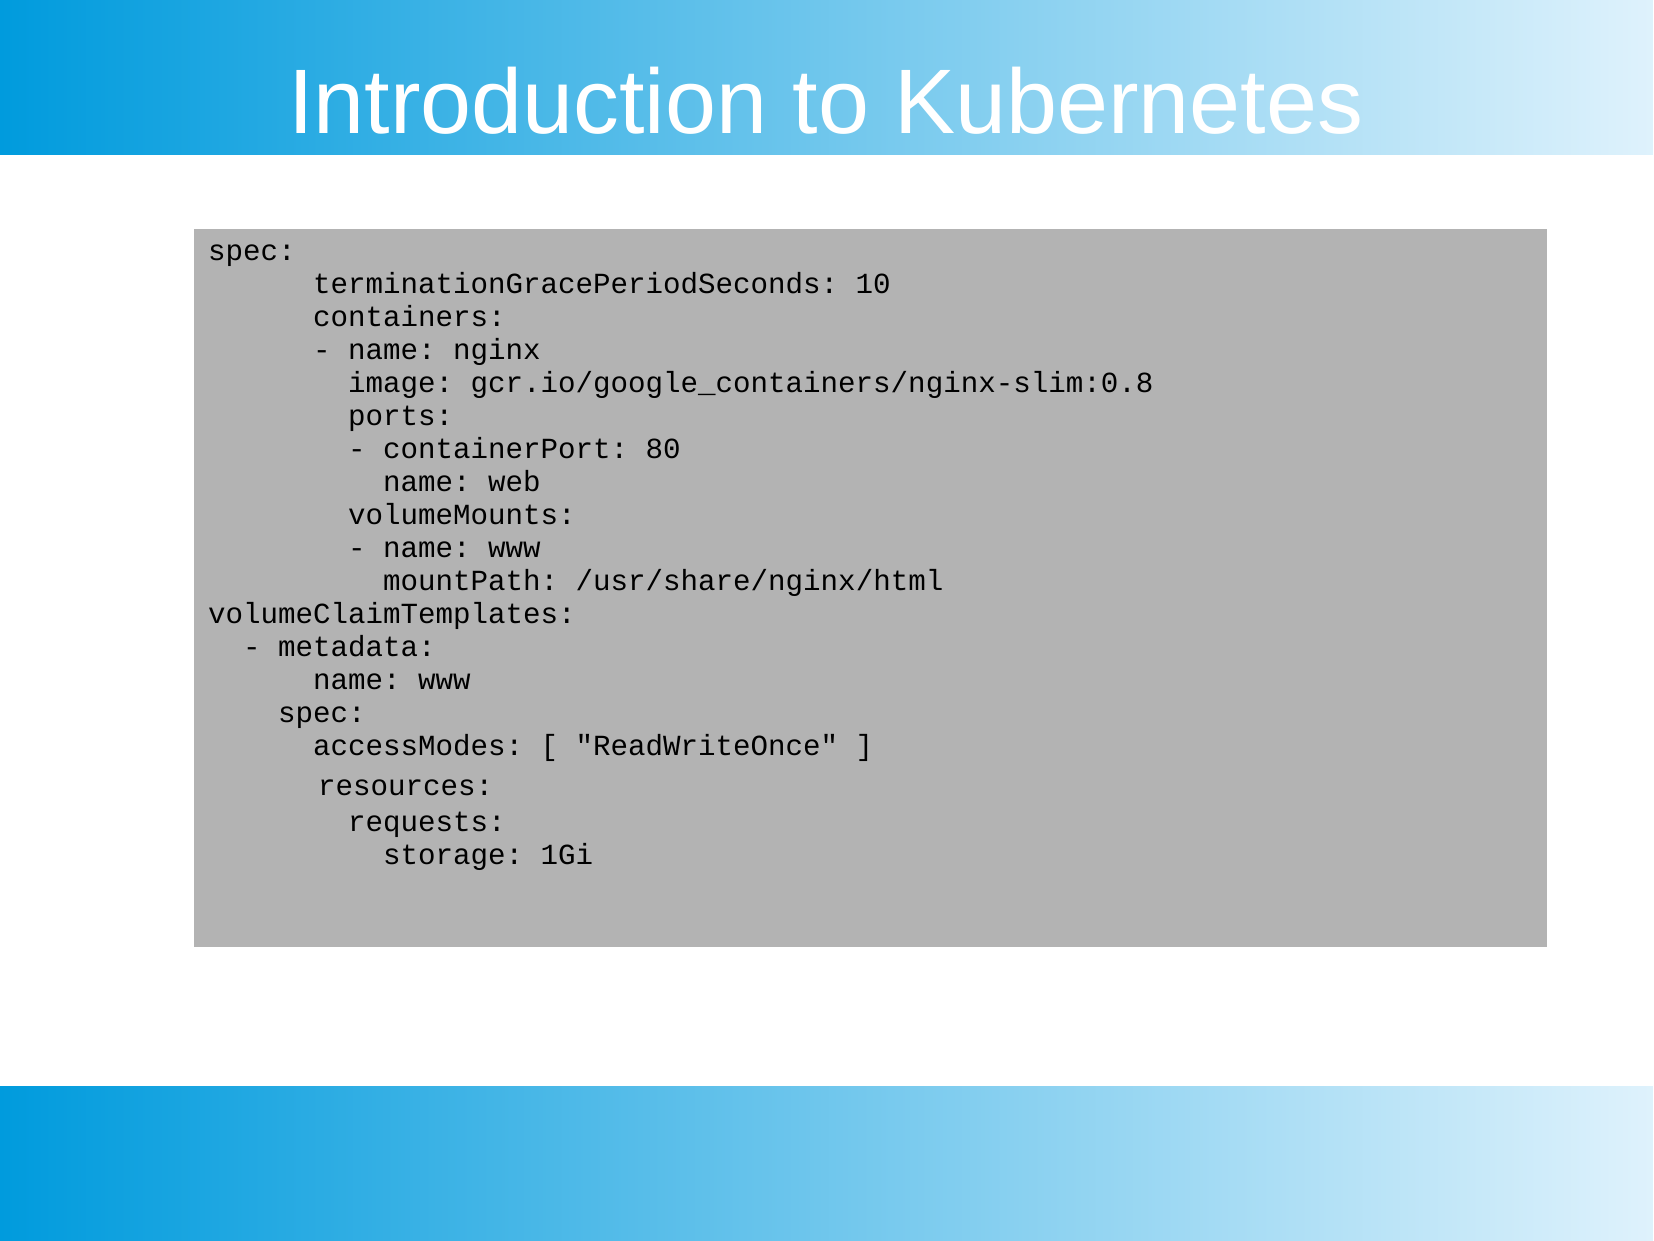

# Introduction to Kubernetes
| spec: terminationGracePeriodSeconds: 10 containers: - name: nginx image: gcr.io/google\_containers/nginx-slim:0.8 ports: - containerPort: 80 name: web volumeMounts: - name: www mountPath: /usr/share/nginx/html volumeClaimTemplates: - metadata: name: www spec: accessModes: [ "ReadWriteOnce" ] resources: requests: storage: 1Gi |
| --- |